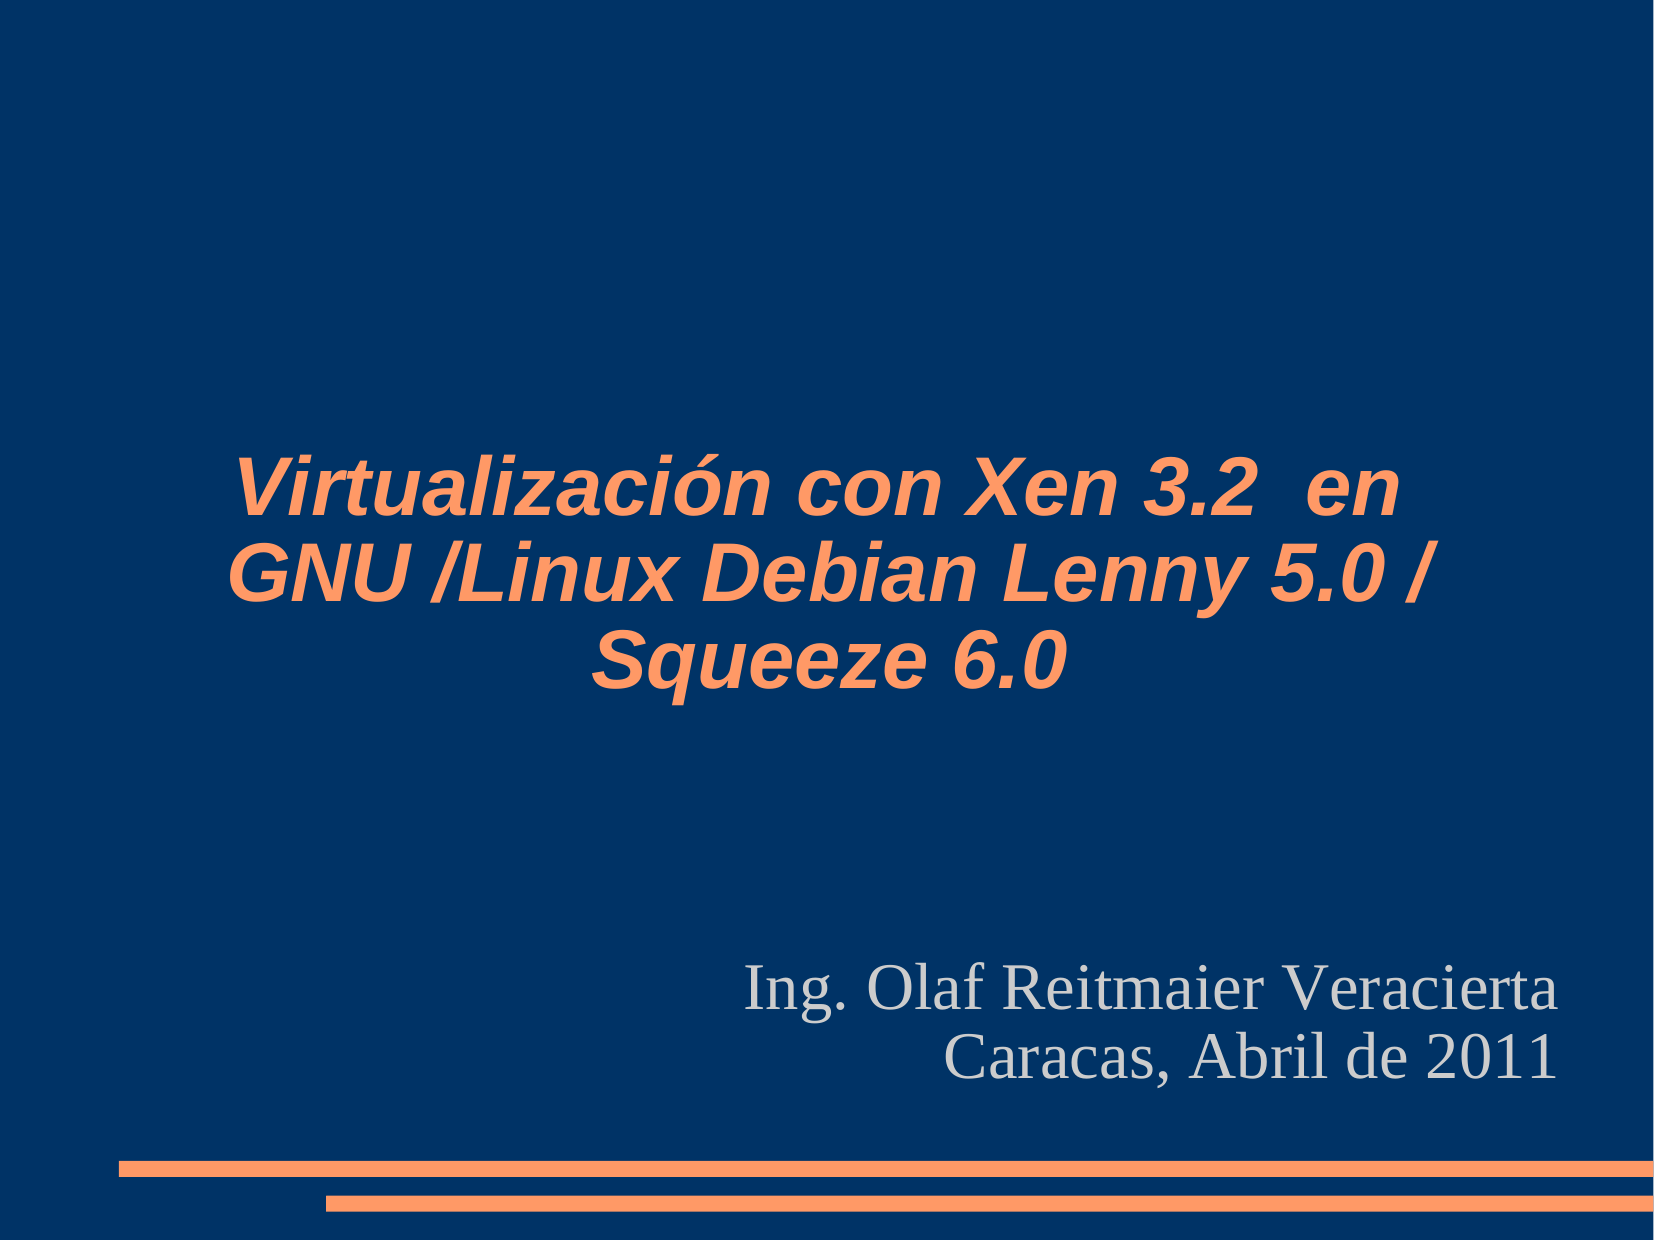

# Virtualización con Xen 3.2 en GNU /Linux Debian Lenny 5.0 / Squeeze 6.0
Ing. Olaf Reitmaier Veracierta
Caracas, Abril de 2011